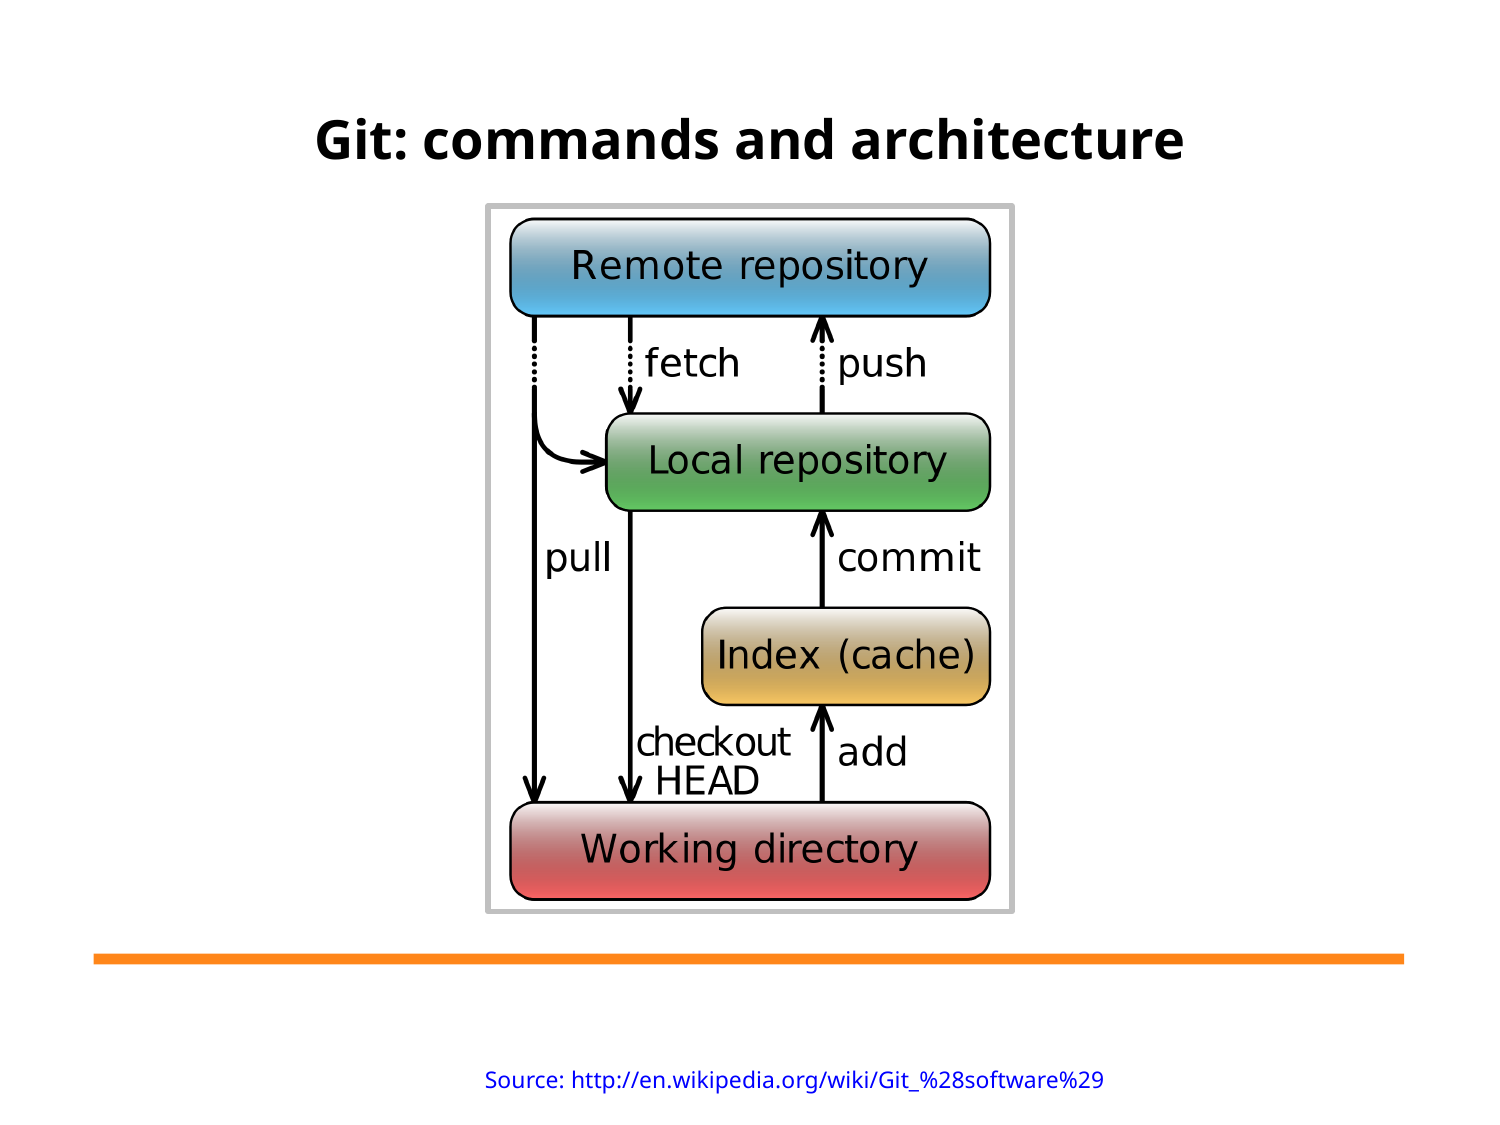

# Git: commands and architecture
Source: http://en.wikipedia.org/wiki/Git_%28software%29